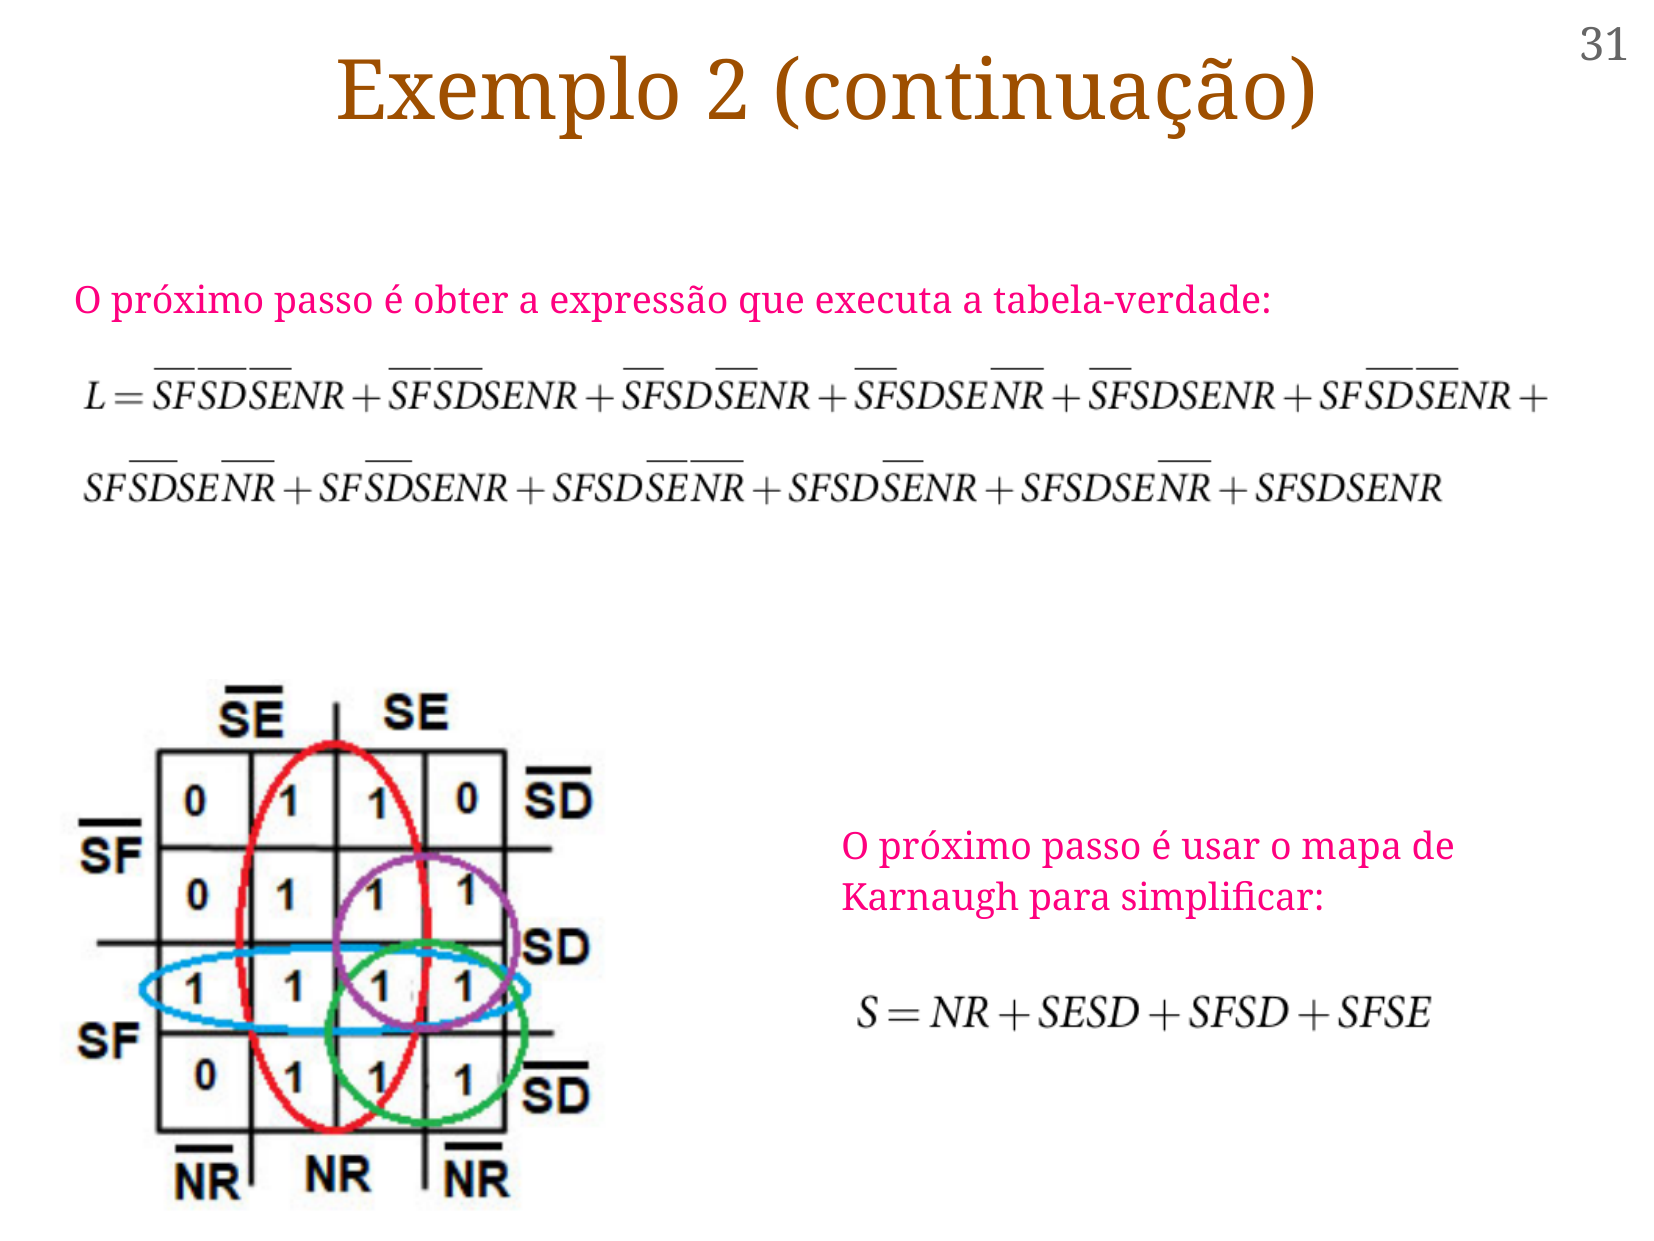

31
# Exemplo 2 (continuação)
O próximo passo é obter a expressão que executa a tabela-verdade:
O próximo passo é usar o mapa de Karnaugh para simplificar: